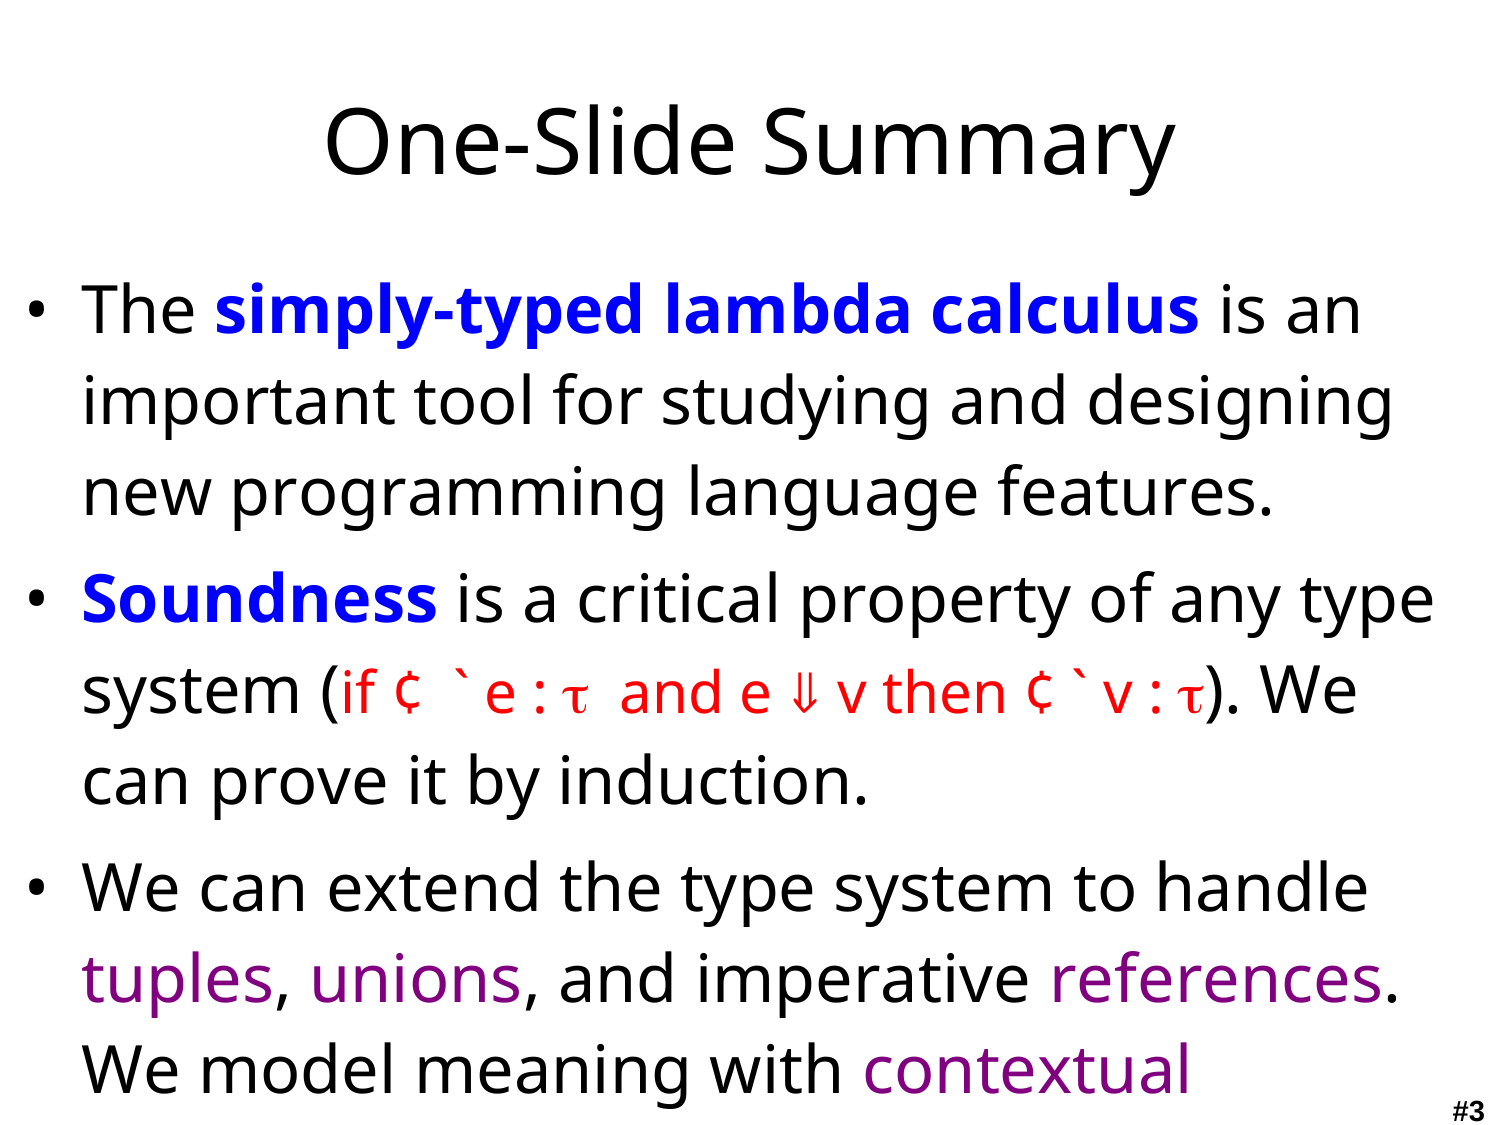

# One-Slide Summary
The simply-typed lambda calculus is an important tool for studying and designing new programming language features.
Soundness is a critical property of any type system (if ¢` e :  and e  v then ¢ ` v : ). We can prove it by induction.
We can extend the type system to handle tuples, unions, and imperative references. We model meaning with contextual operational semantics.
3